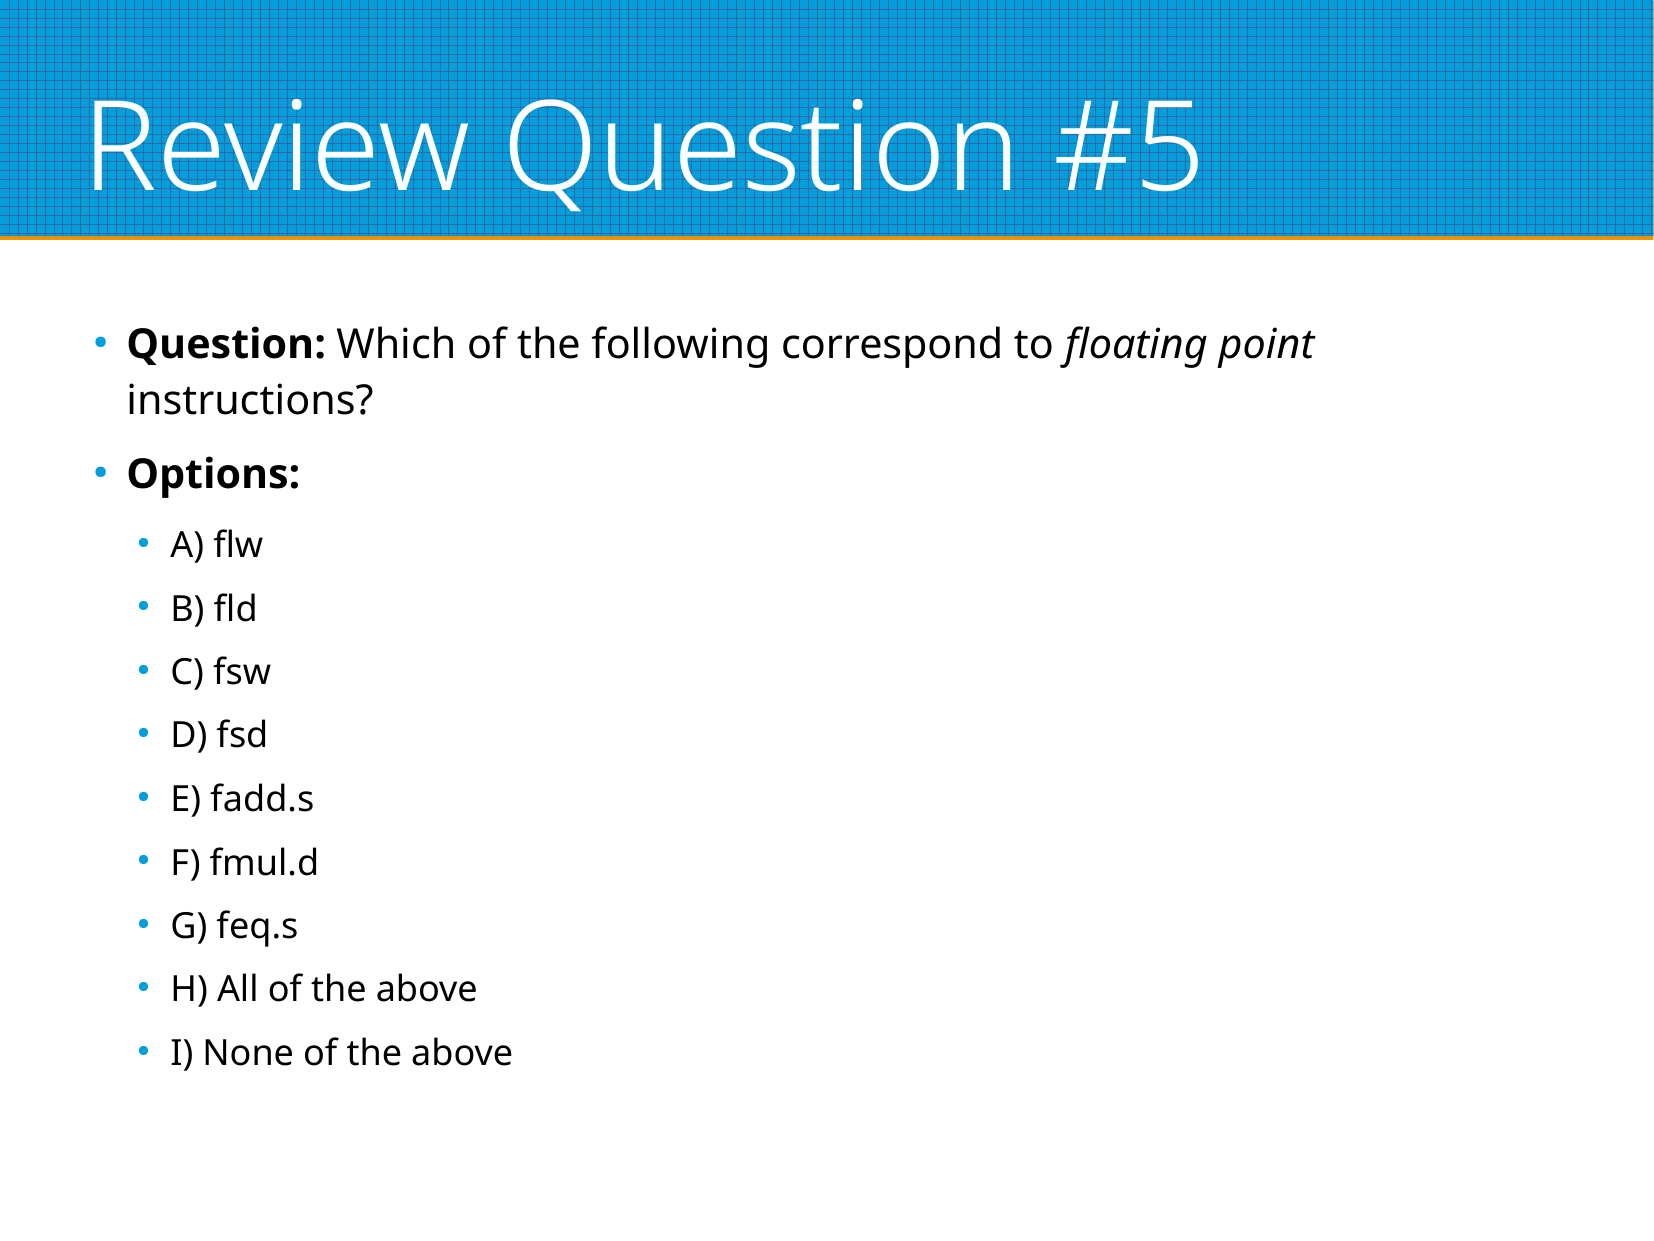

# Review Question #5
Question: Which of the following correspond to floating point instructions?
Options:
A) flw
B) fld
C) fsw
D) fsd
E) fadd.s
F) fmul.d
G) feq.s
H) All of the above
I) None of the above